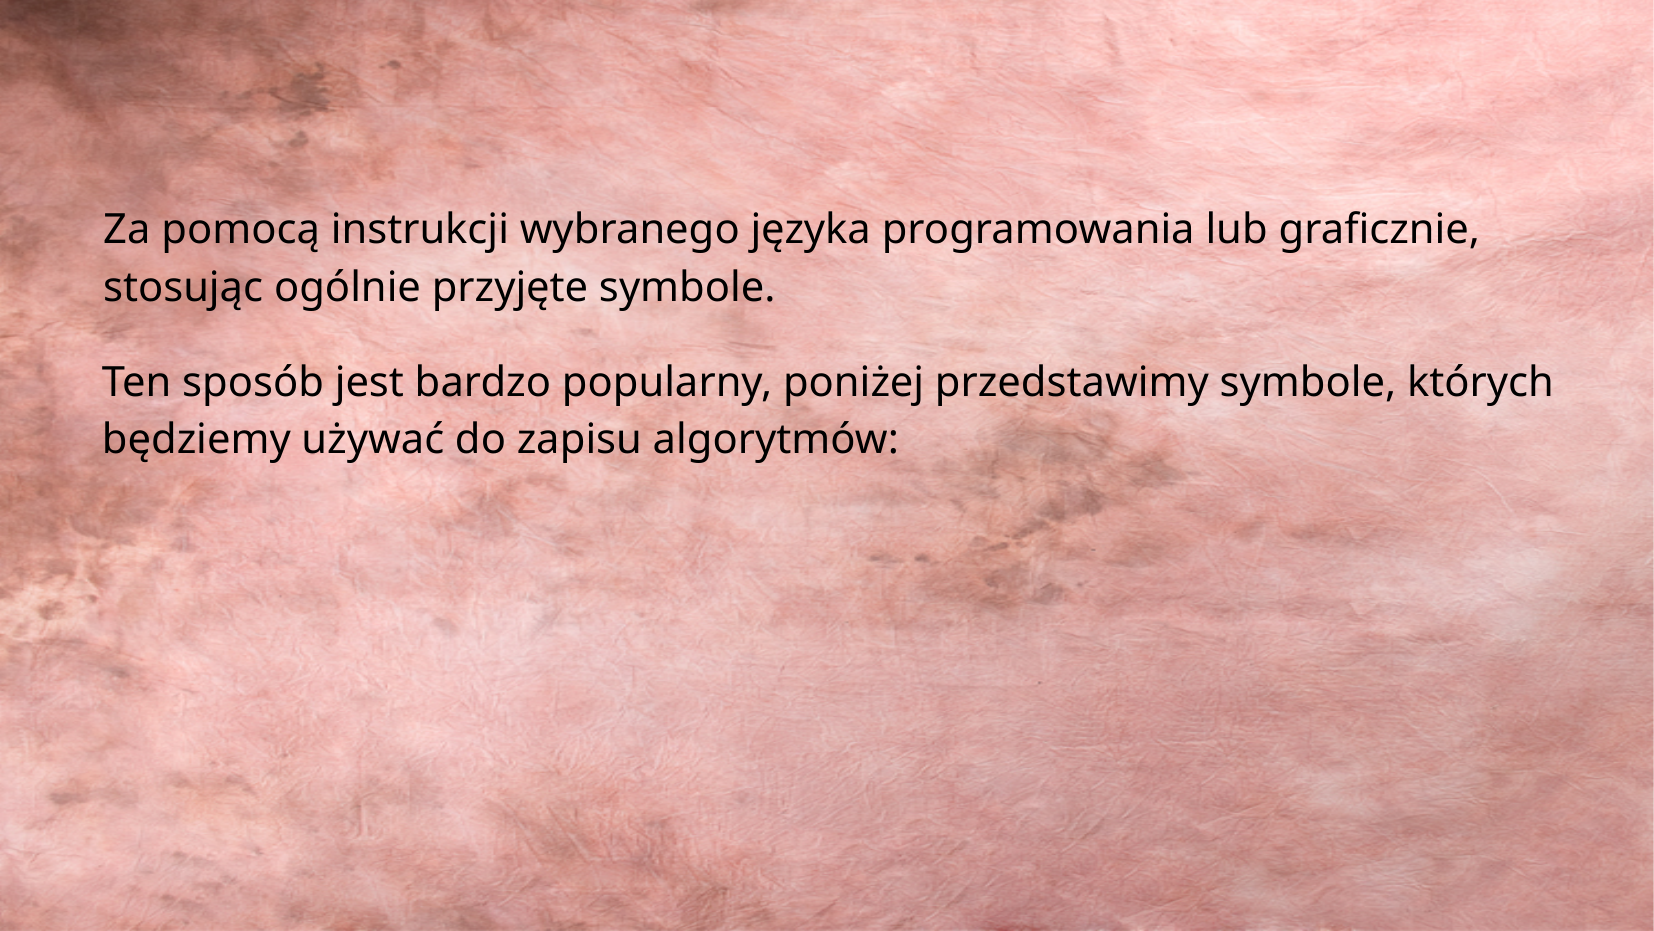

Za pomocą instrukcji wybranego języka programowania lub graficznie, stosując ogólnie przyjęte symbole.
# Ten sposób jest bardzo popularny, poniżej przedstawimy symbole, których będziemy używać do zapisu algorytmów: